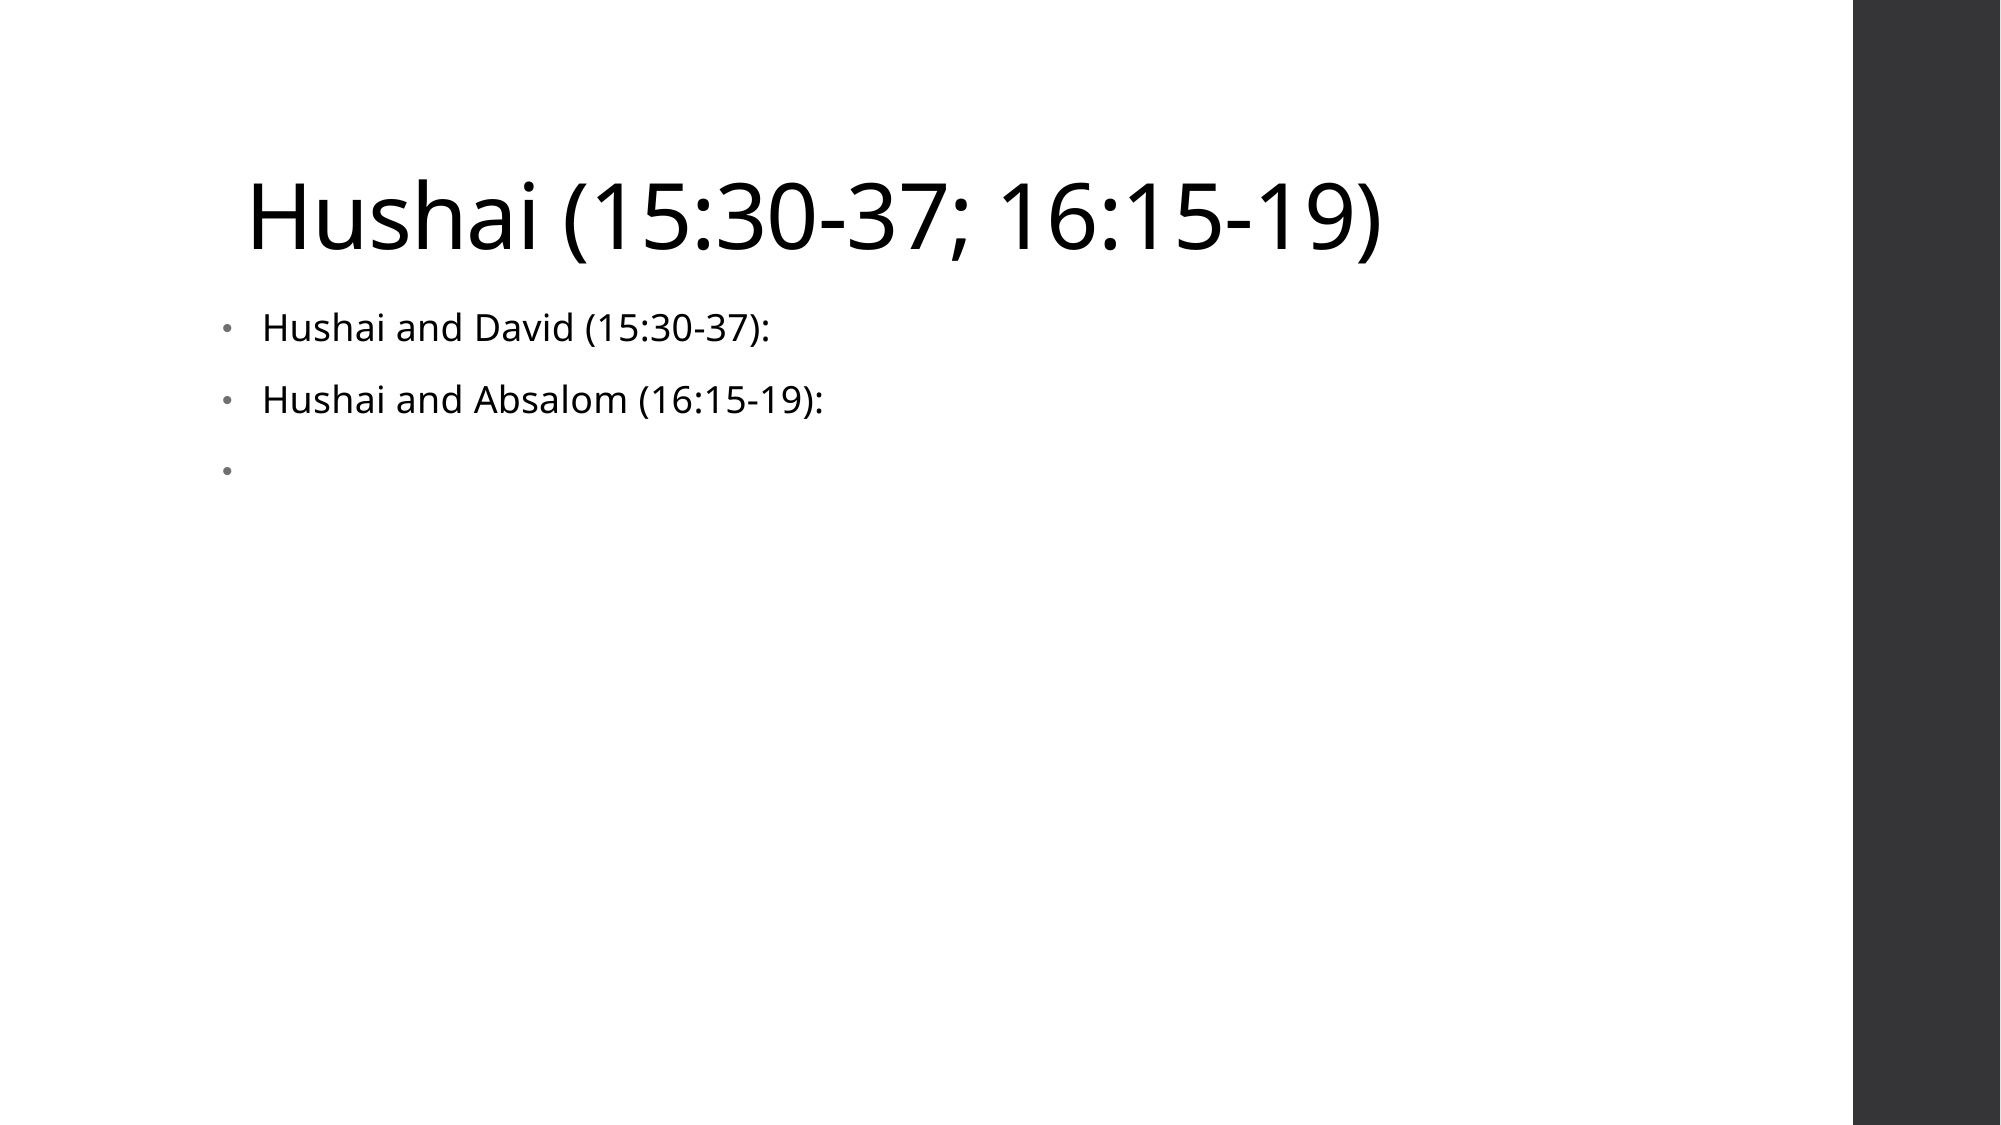

# Hushai (15:30-37; 16:15-19)
 Hushai and David (15:30-37):
 Hushai and Absalom (16:15-19):